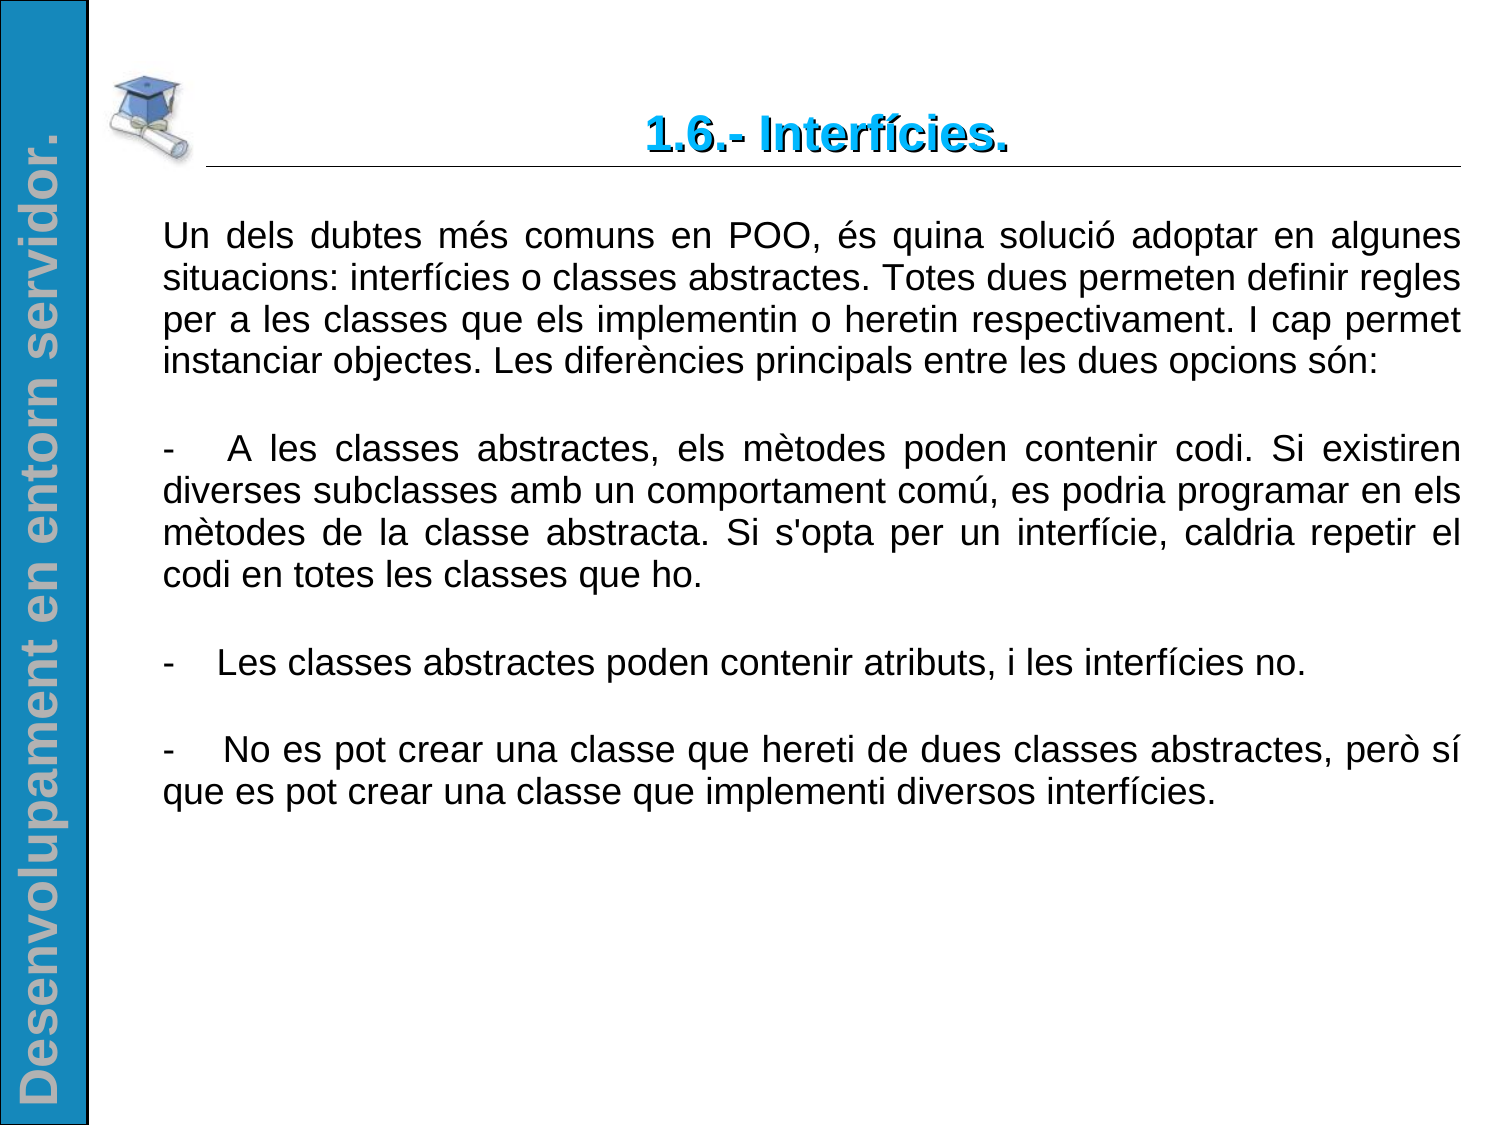

# 1.6.- Interfícies.
Un dels dubtes més comuns en POO, és quina solució adoptar en algunes situacions: interfícies o classes abstractes. Totes dues permeten definir regles per a les classes que els implementin o heretin respectivament. I cap permet instanciar objectes. Les diferències principals entre les dues opcions són:
- A les classes abstractes, els mètodes poden contenir codi. Si existiren diverses subclasses amb un comportament comú, es podria programar en els mètodes de la classe abstracta. Si s'opta per un interfície, caldria repetir el codi en totes les classes que ho.
- Les classes abstractes poden contenir atributs, i les interfícies no.
- No es pot crear una classe que hereti de dues classes abstractes, però sí que es pot crear una classe que implementi diversos interfícies.